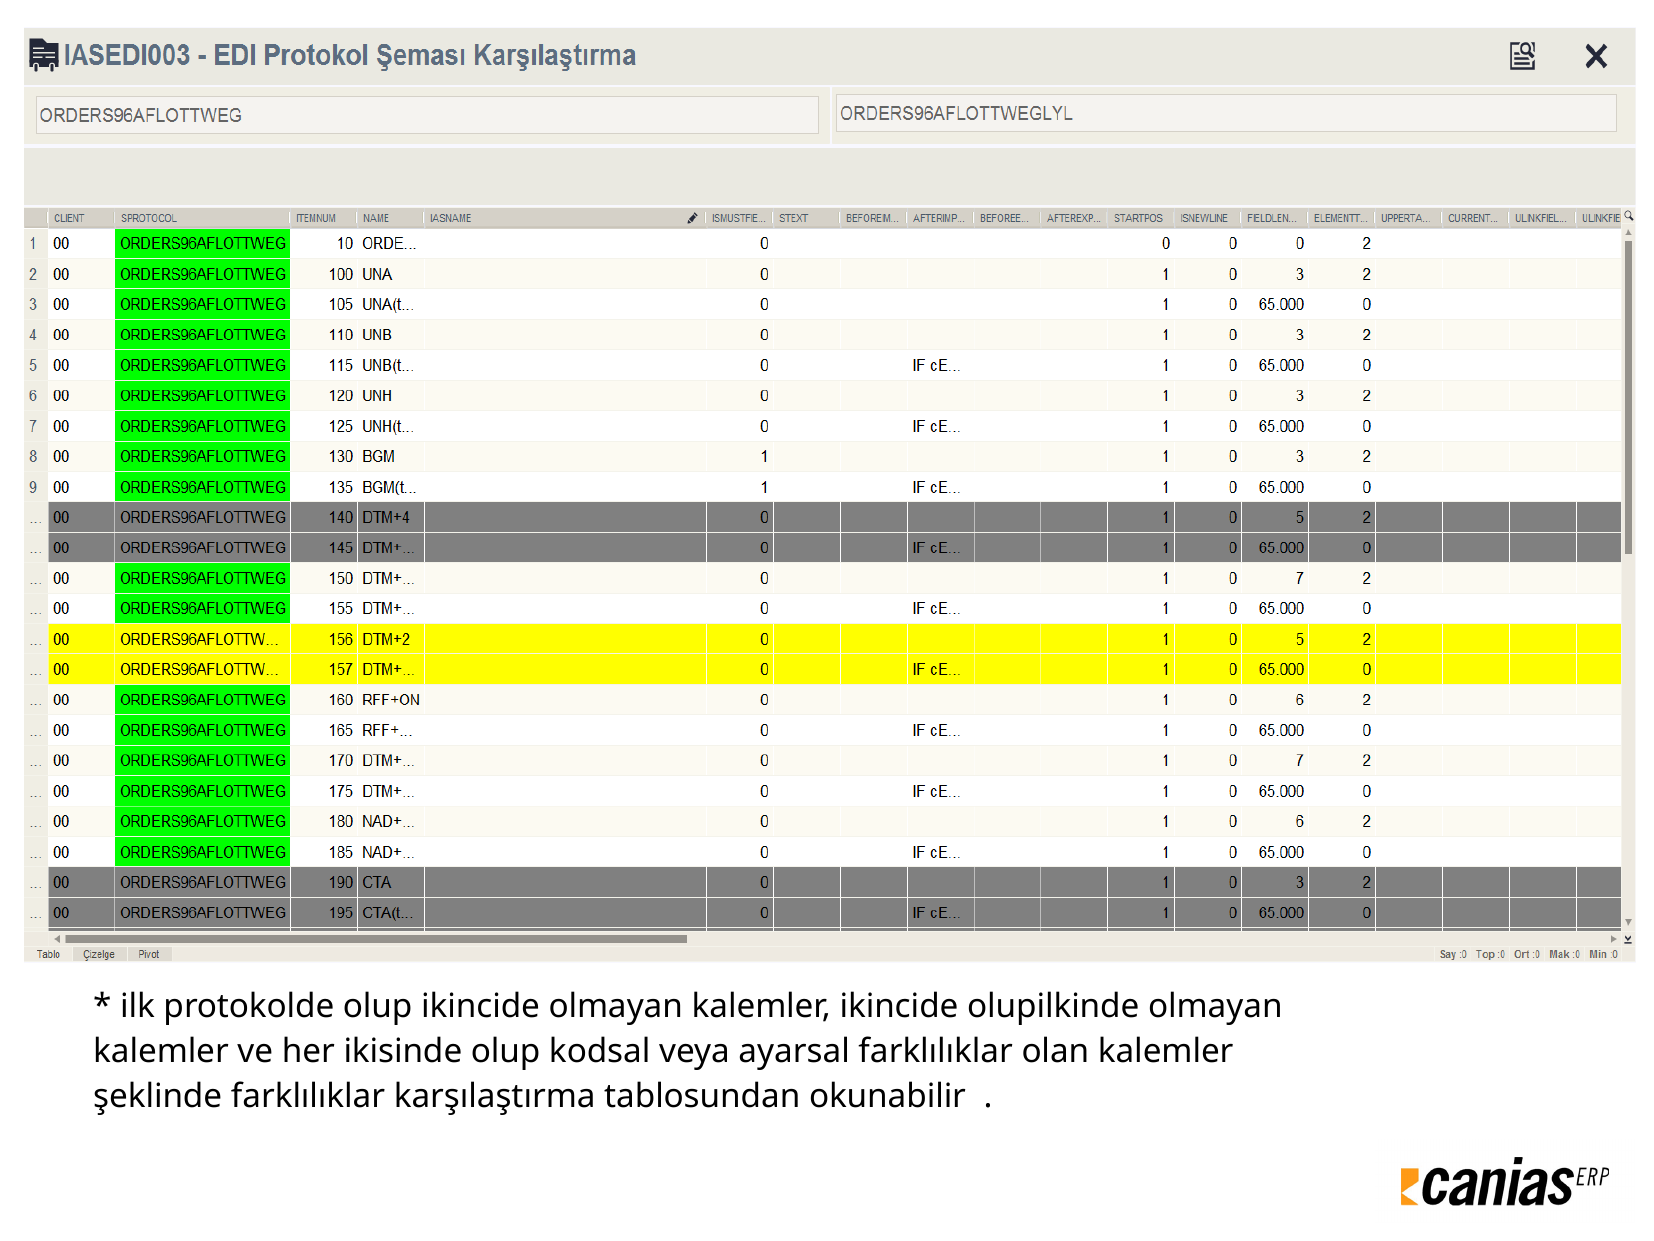

* ilk protokolde olup ikincide olmayan kalemler, ikincide olupilkinde olmayan kalemler ve her ikisinde olup kodsal veya ayarsal farklılıklar olan kalemler şeklinde farklılıklar karşılaştırma tablosundan okunabilir .